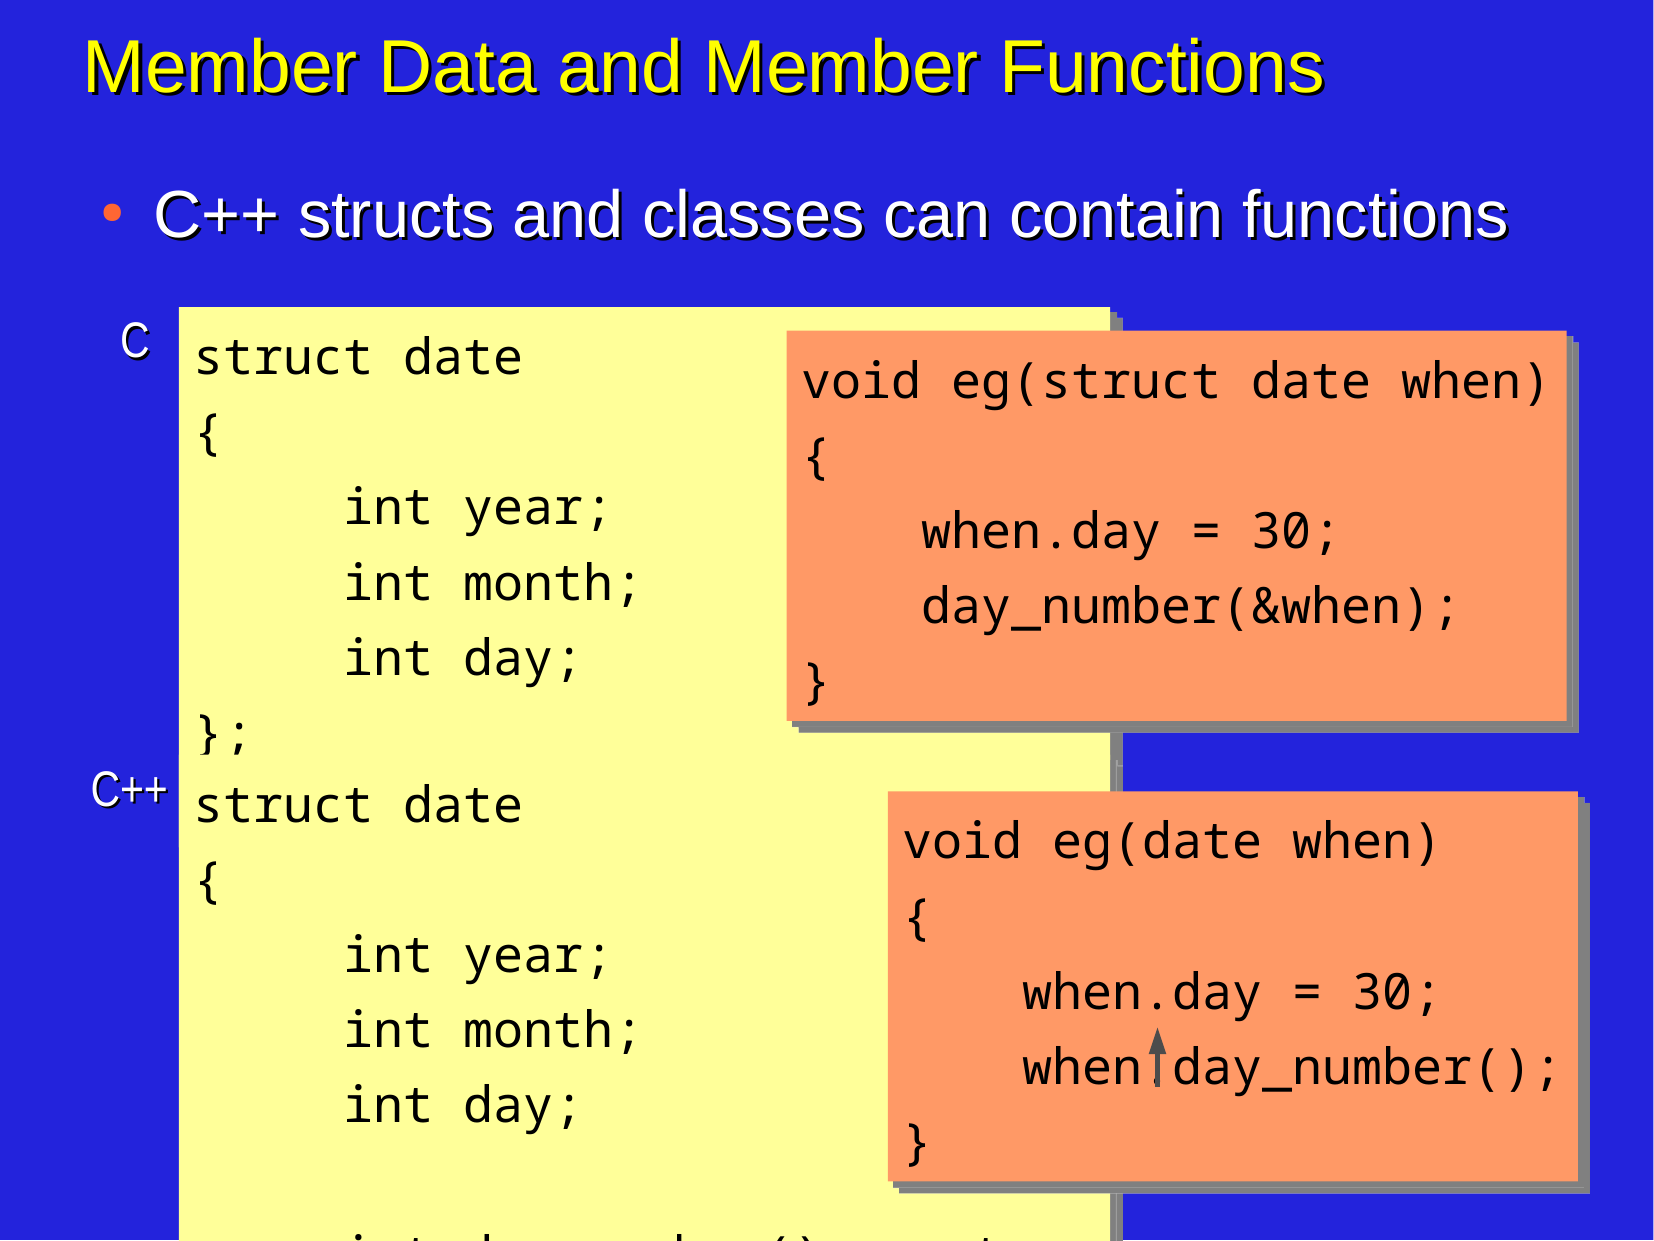

# Member Data and Member Functions
C++ structs and classes can contain functions
C
struct date
{
 int year;
 int month;
 int day;
};
int day_number(const date *);
void eg(struct date when)
{
 when.day = 30;
 day_number(&when);
}
C++
struct date
{
 int year;
 int month;
 int day;
 int day_number() const;
};
void eg(date when)
{
 when.day = 30;
 when.day_number();
}